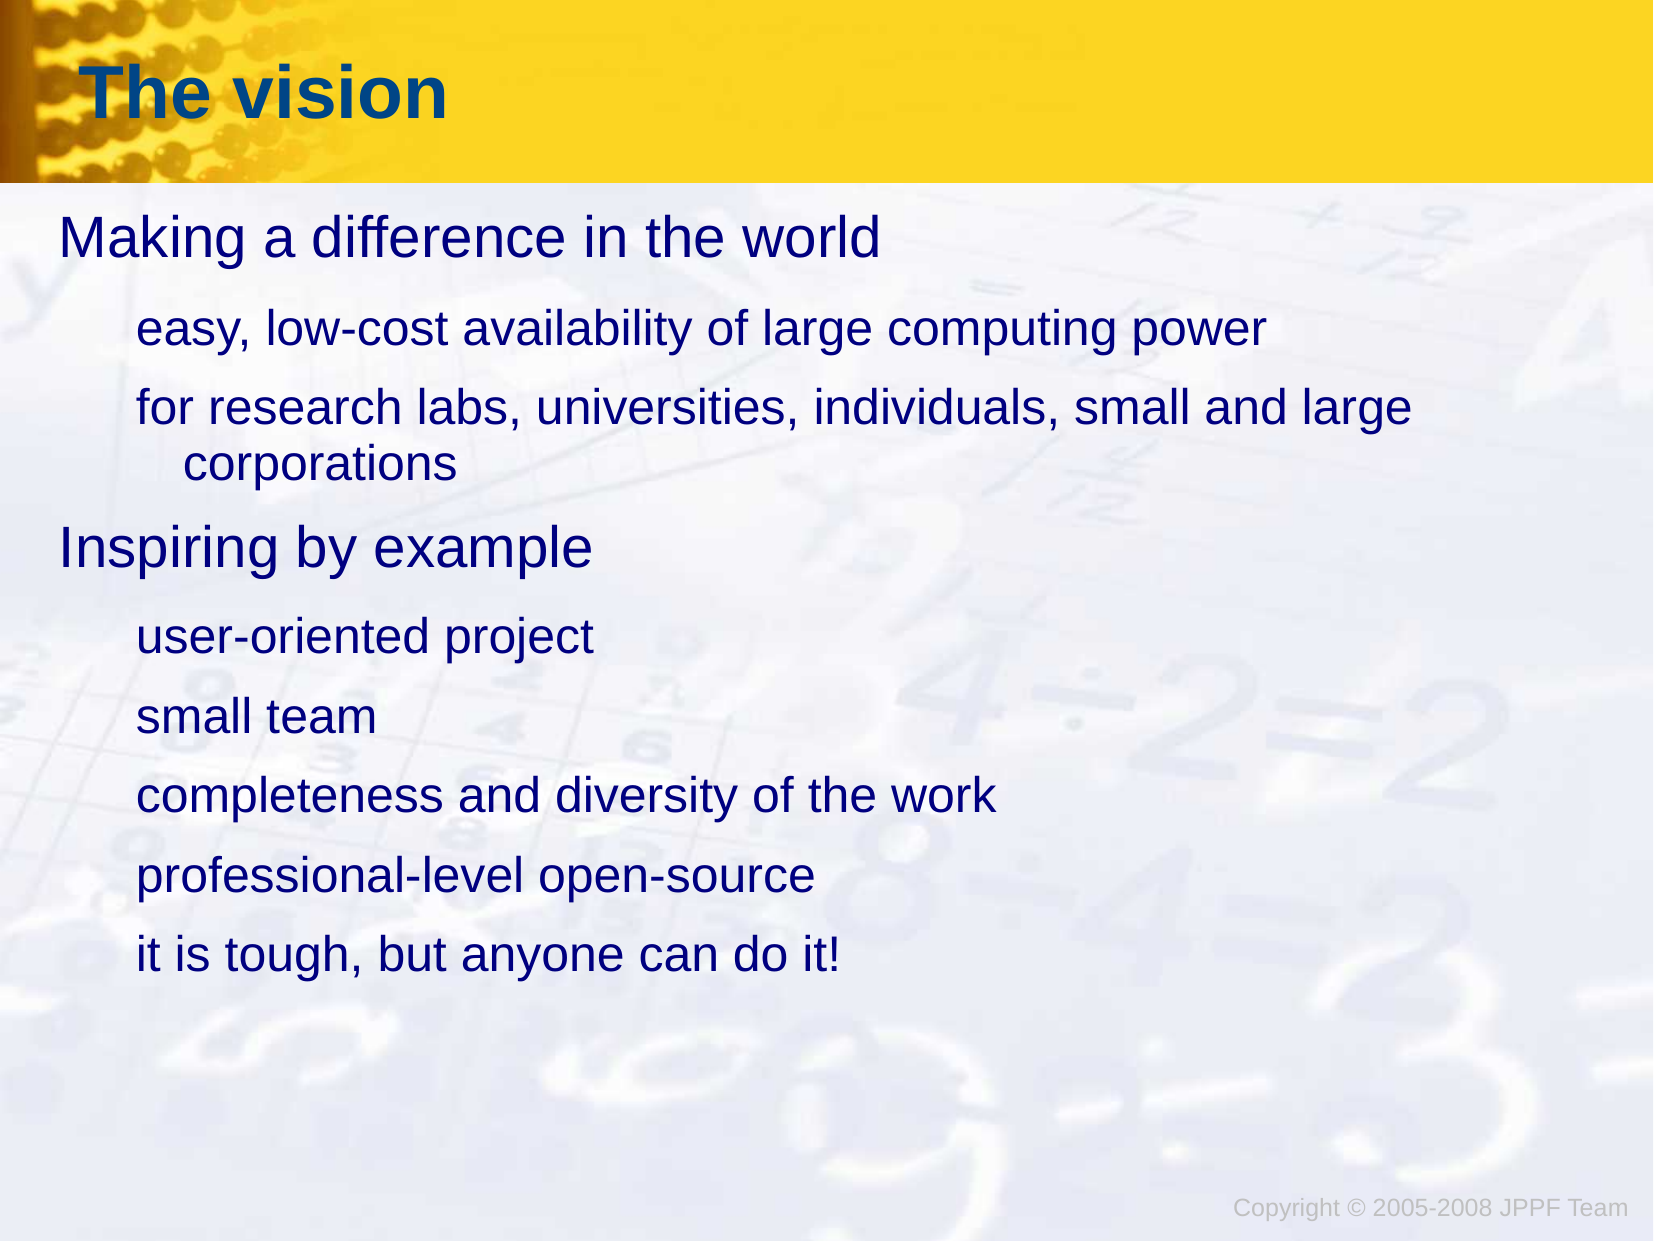

# The vision
Making a difference in the world
easy, low-cost availability of large computing power
for research labs, universities, individuals, small and large corporations
Inspiring by example
user-oriented project
small team
completeness and diversity of the work
professional-level open-source
it is tough, but anyone can do it!